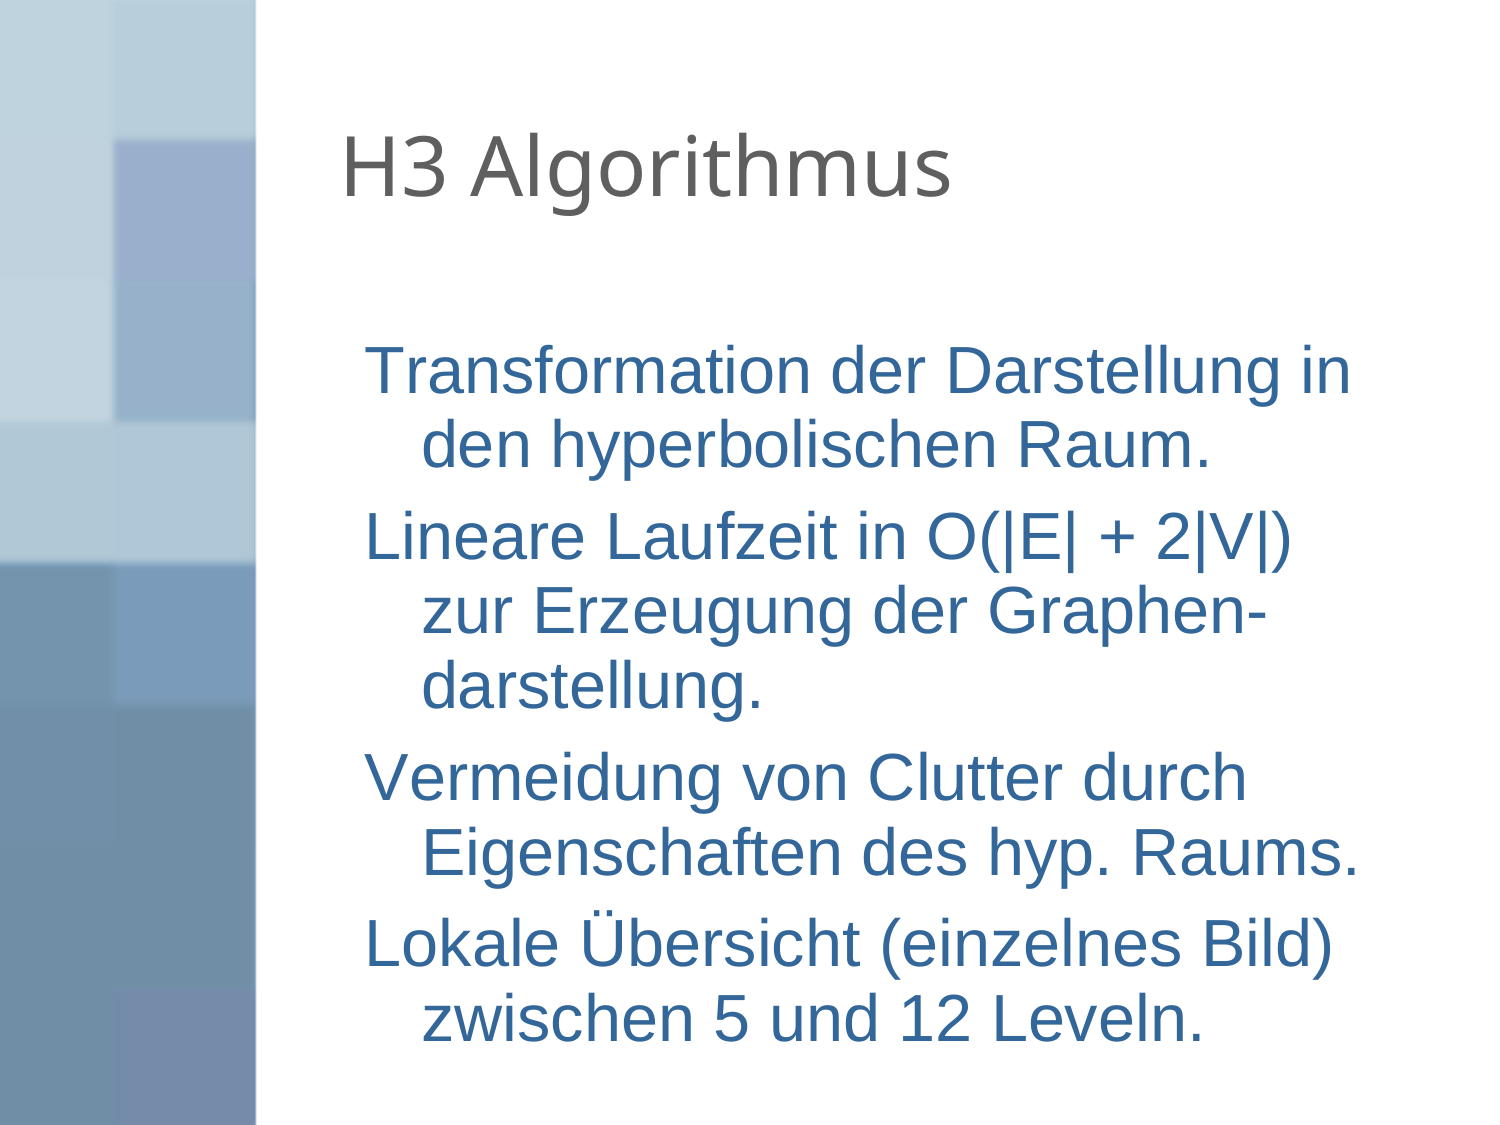

# H3 Algorithmus
Transformation der Darstellung in den hyperbolischen Raum.
Lineare Laufzeit in O(|E| + 2|V|) zur Erzeugung der Graphen-darstellung.
Vermeidung von Clutter durch Eigenschaften des hyp. Raums.
Lokale Übersicht (einzelnes Bild) zwischen 5 und 12 Leveln.